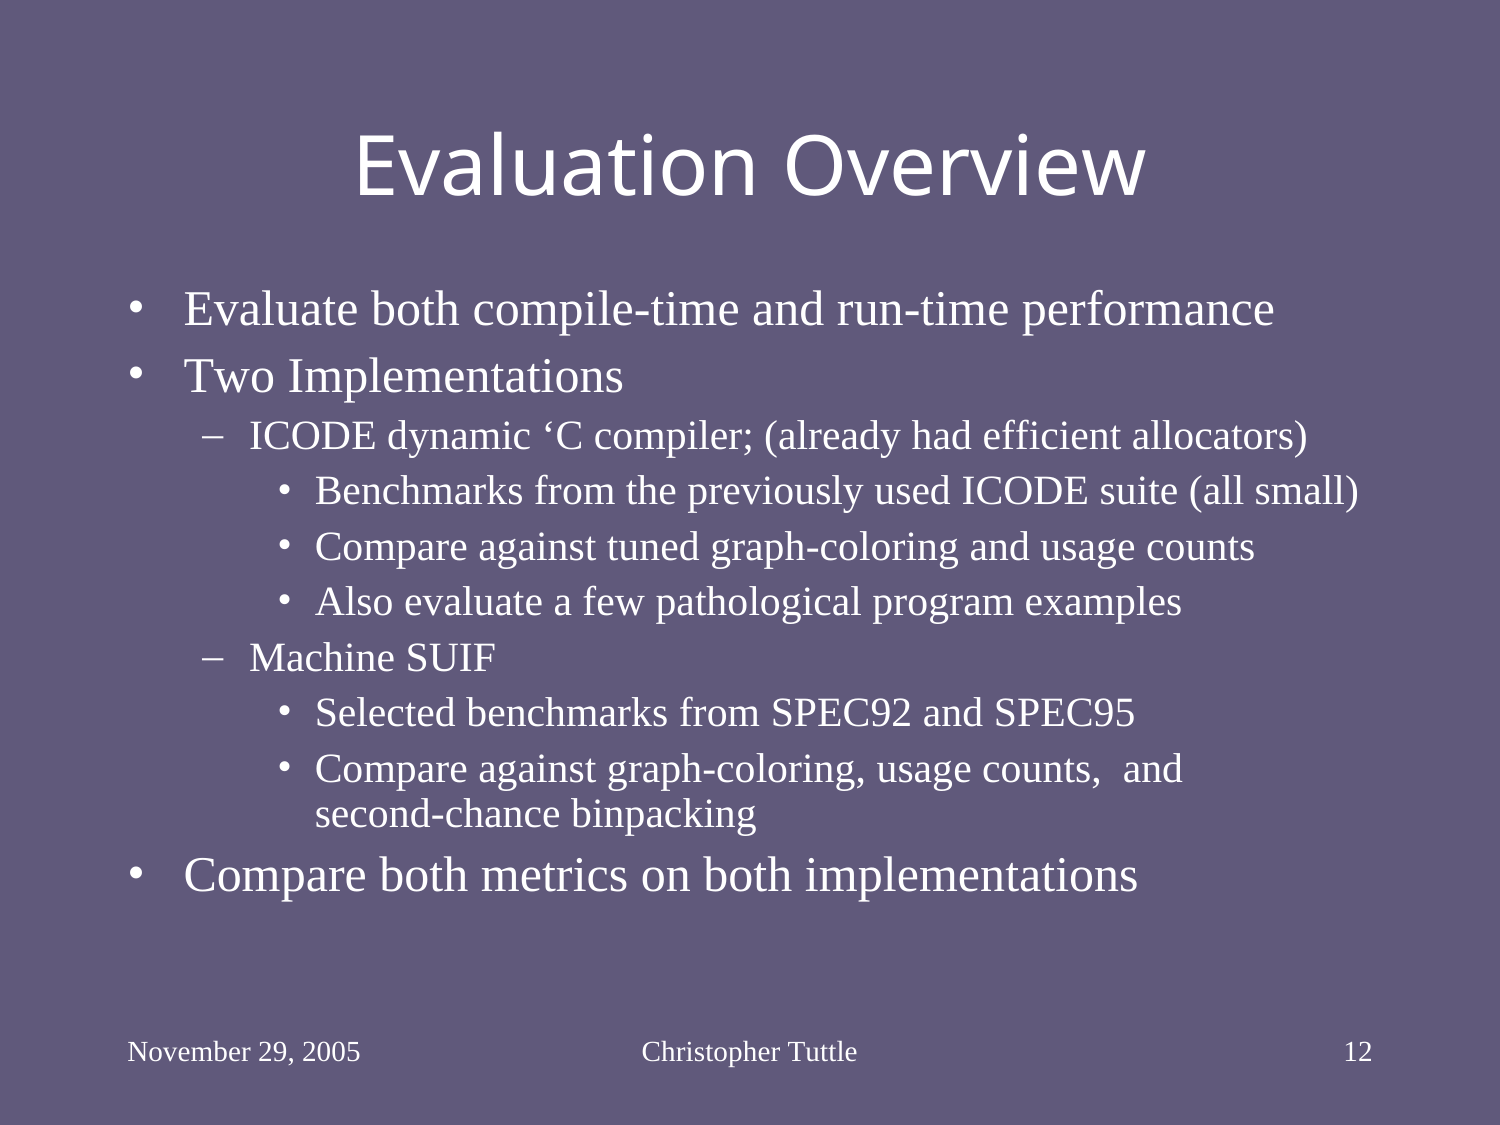

# Evaluation Overview
Evaluate both compile-time and run-time performance
Two Implementations
ICODE dynamic ‘C compiler; (already had efficient allocators)
Benchmarks from the previously used ICODE suite (all small)
Compare against tuned graph-coloring and usage counts
Also evaluate a few pathological program examples
Machine SUIF
Selected benchmarks from SPEC92 and SPEC95
Compare against graph-coloring, usage counts, and second-chance binpacking
Compare both metrics on both implementations
November 29, 2005
Christopher Tuttle
12